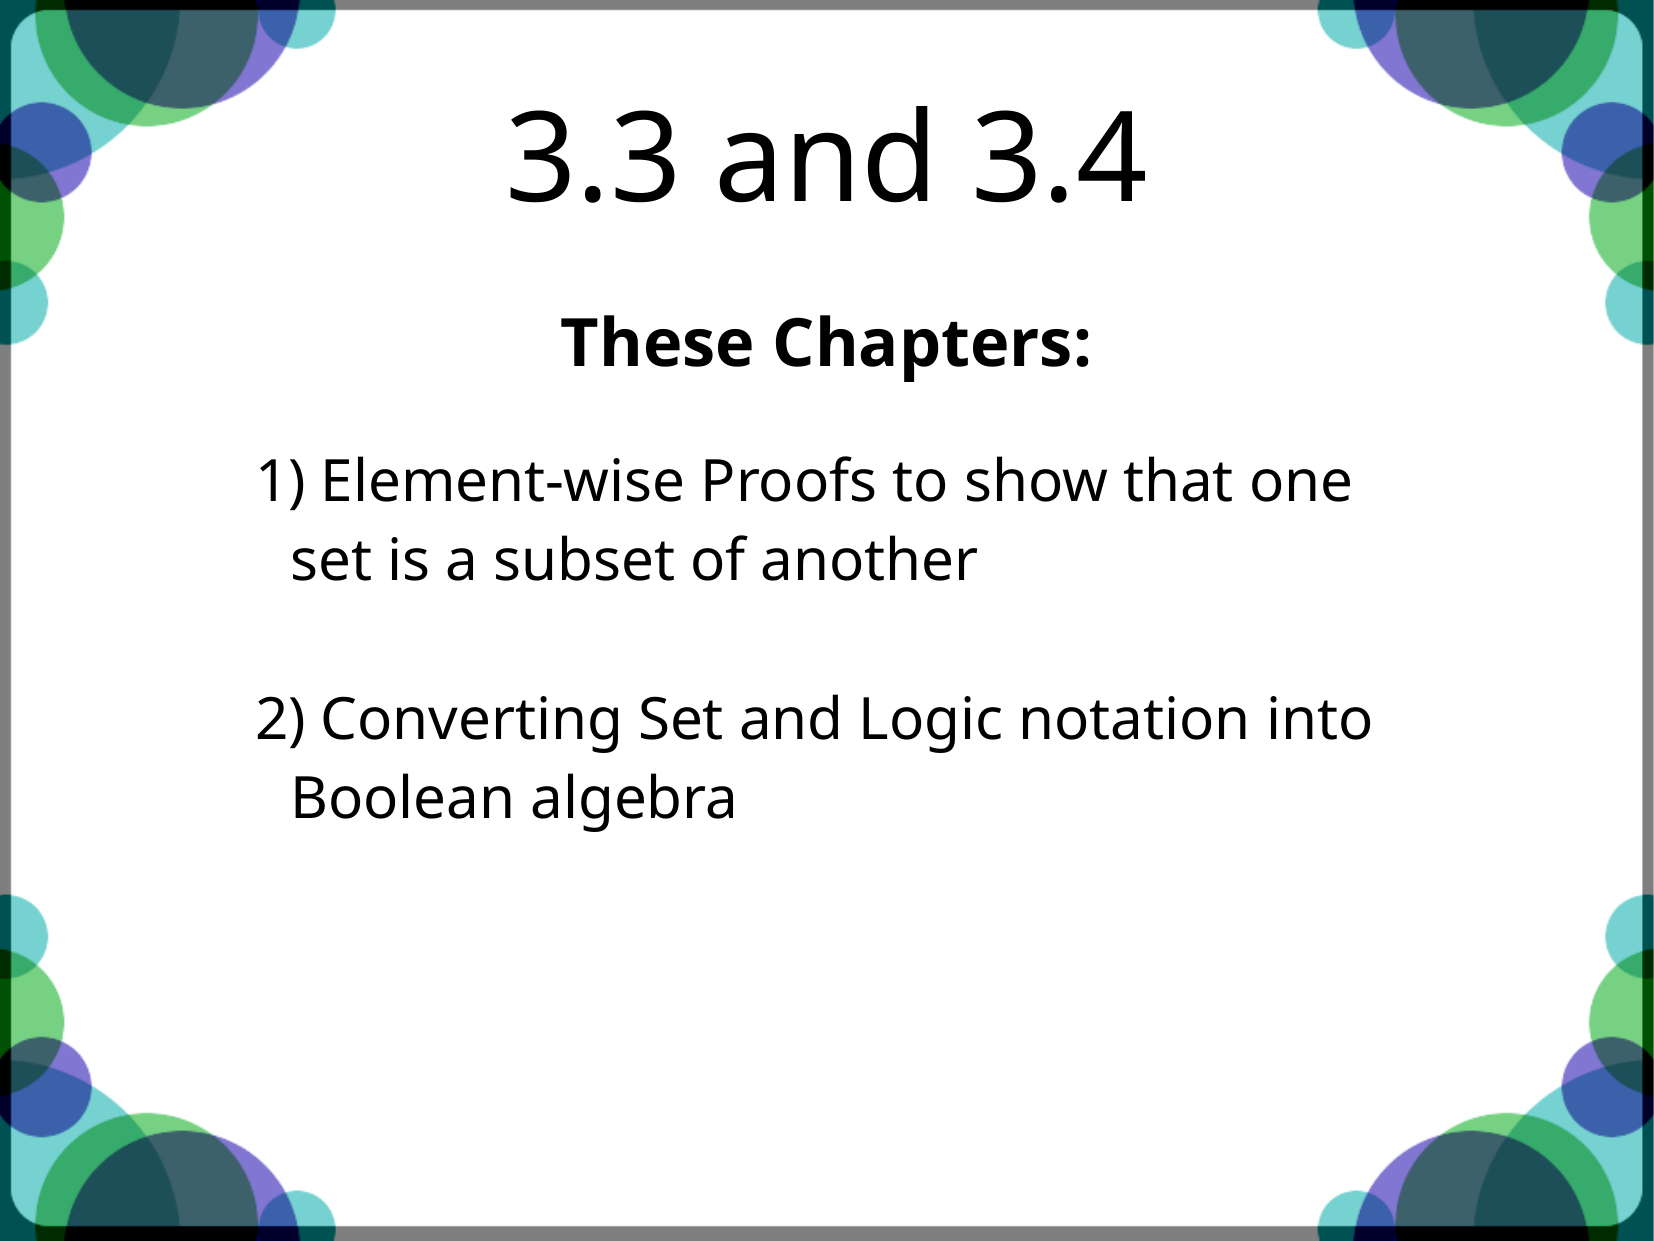

# 3.3 and 3.4
These Chapters:
 Element-wise Proofs to show that one set is a subset of another
 Converting Set and Logic notation into Boolean algebra